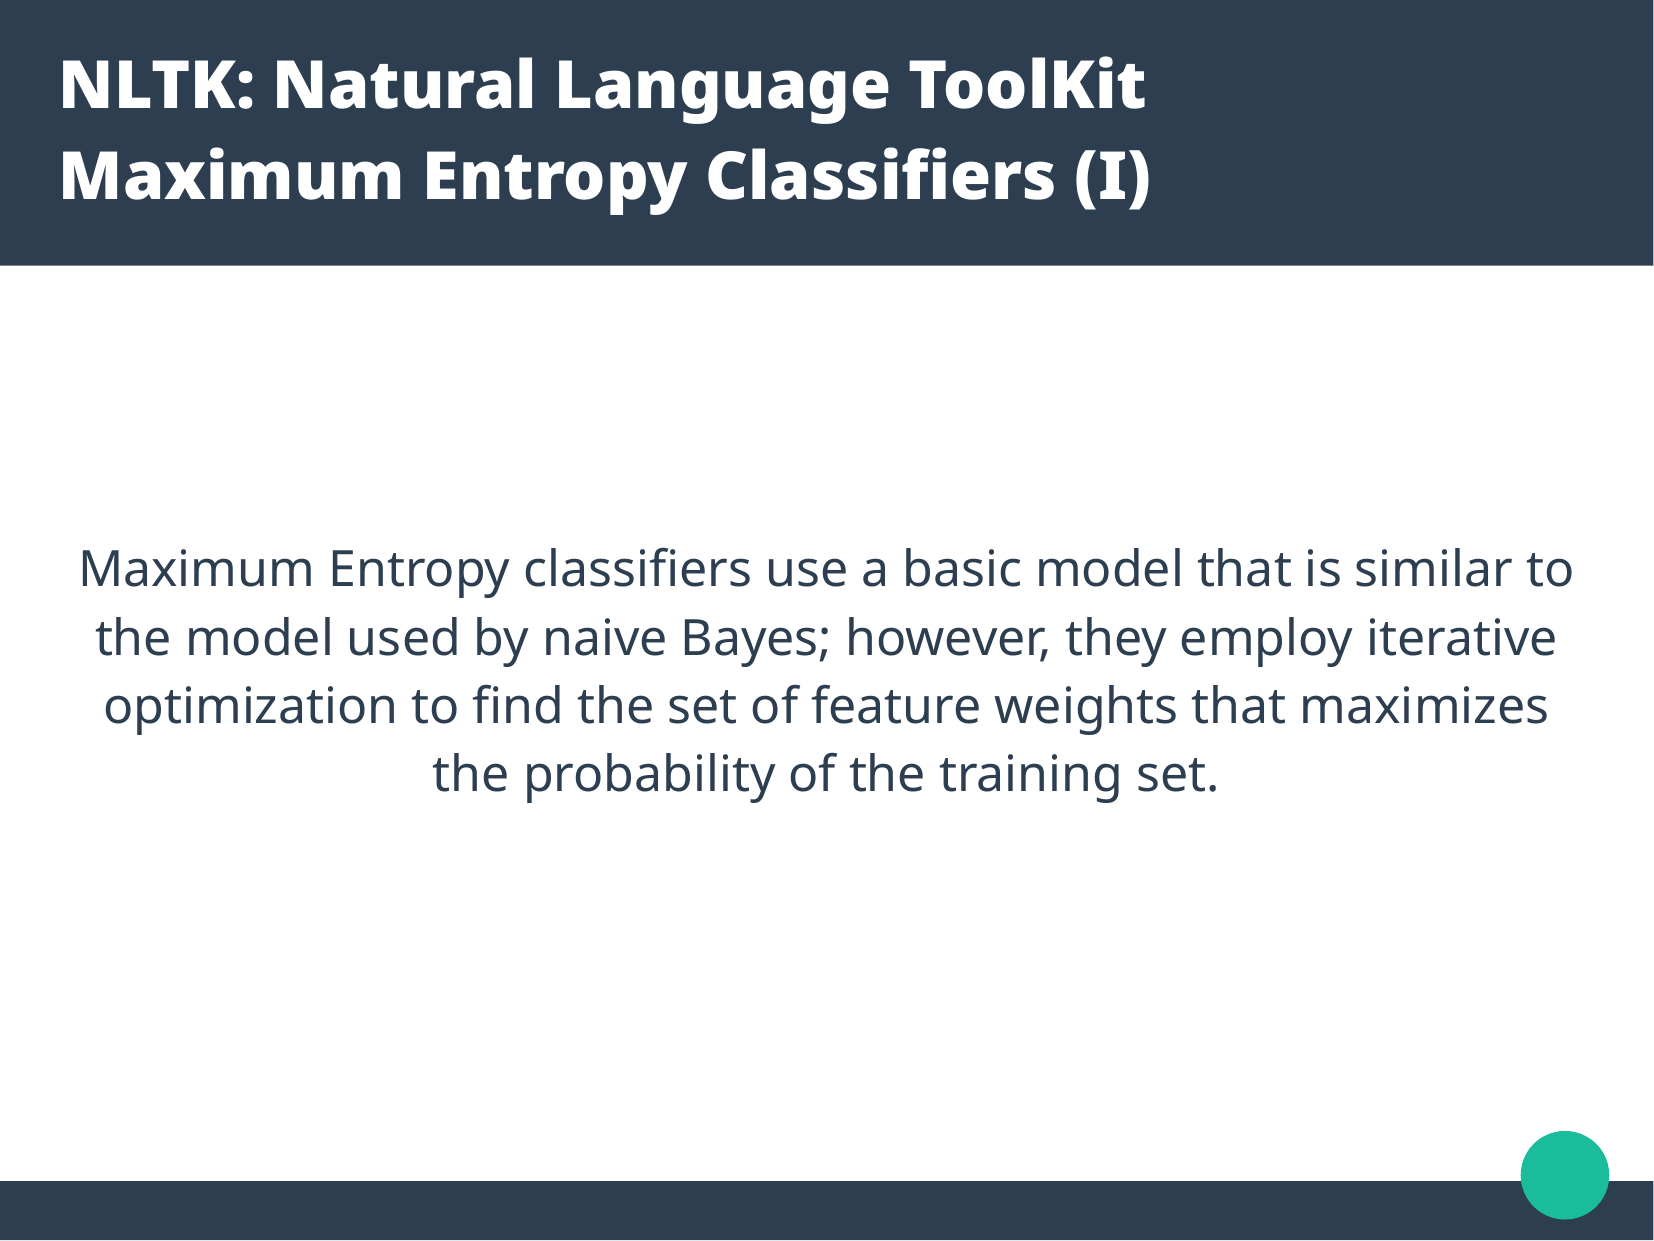

# NLTK: Natural Language ToolKit Maximum Entropy Classifiers (I)
Maximum Entropy classifiers use a basic model that is similar to the model used by naive Bayes; however, they employ iterative optimization to find the set of feature weights that maximizes the probability of the training set.